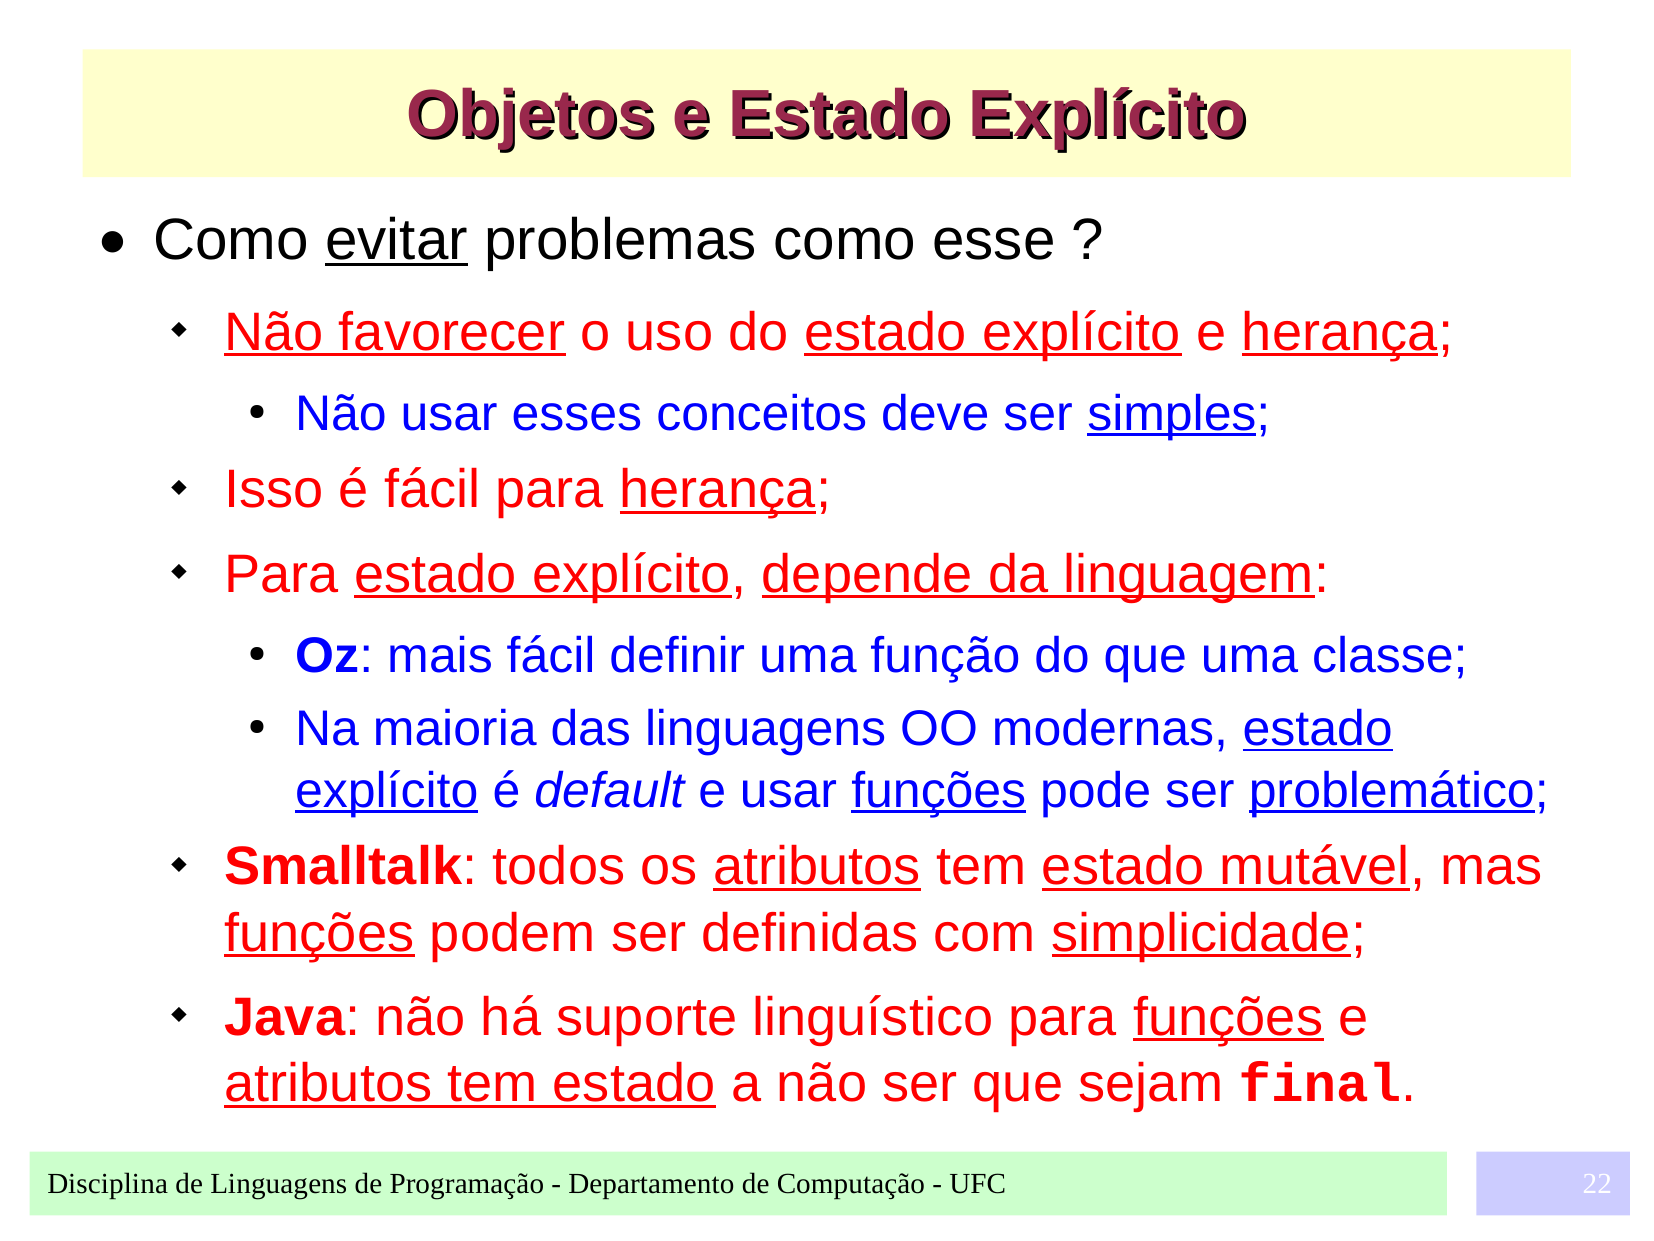

# Objetos e Estado Explícito
Como evitar problemas como esse ?
Não favorecer o uso do estado explícito e herança;
Não usar esses conceitos deve ser simples;
Isso é fácil para herança;
Para estado explícito, depende da linguagem:
Oz: mais fácil definir uma função do que uma classe;
Na maioria das linguagens OO modernas, estado explícito é default e usar funções pode ser problemático;
Smalltalk: todos os atributos tem estado mutável, mas funções podem ser definidas com simplicidade;
Java: não há suporte linguístico para funções e atributos tem estado a não ser que sejam final.
Disciplina de Linguagens de Programação - Departamento de Computação - UFC
22